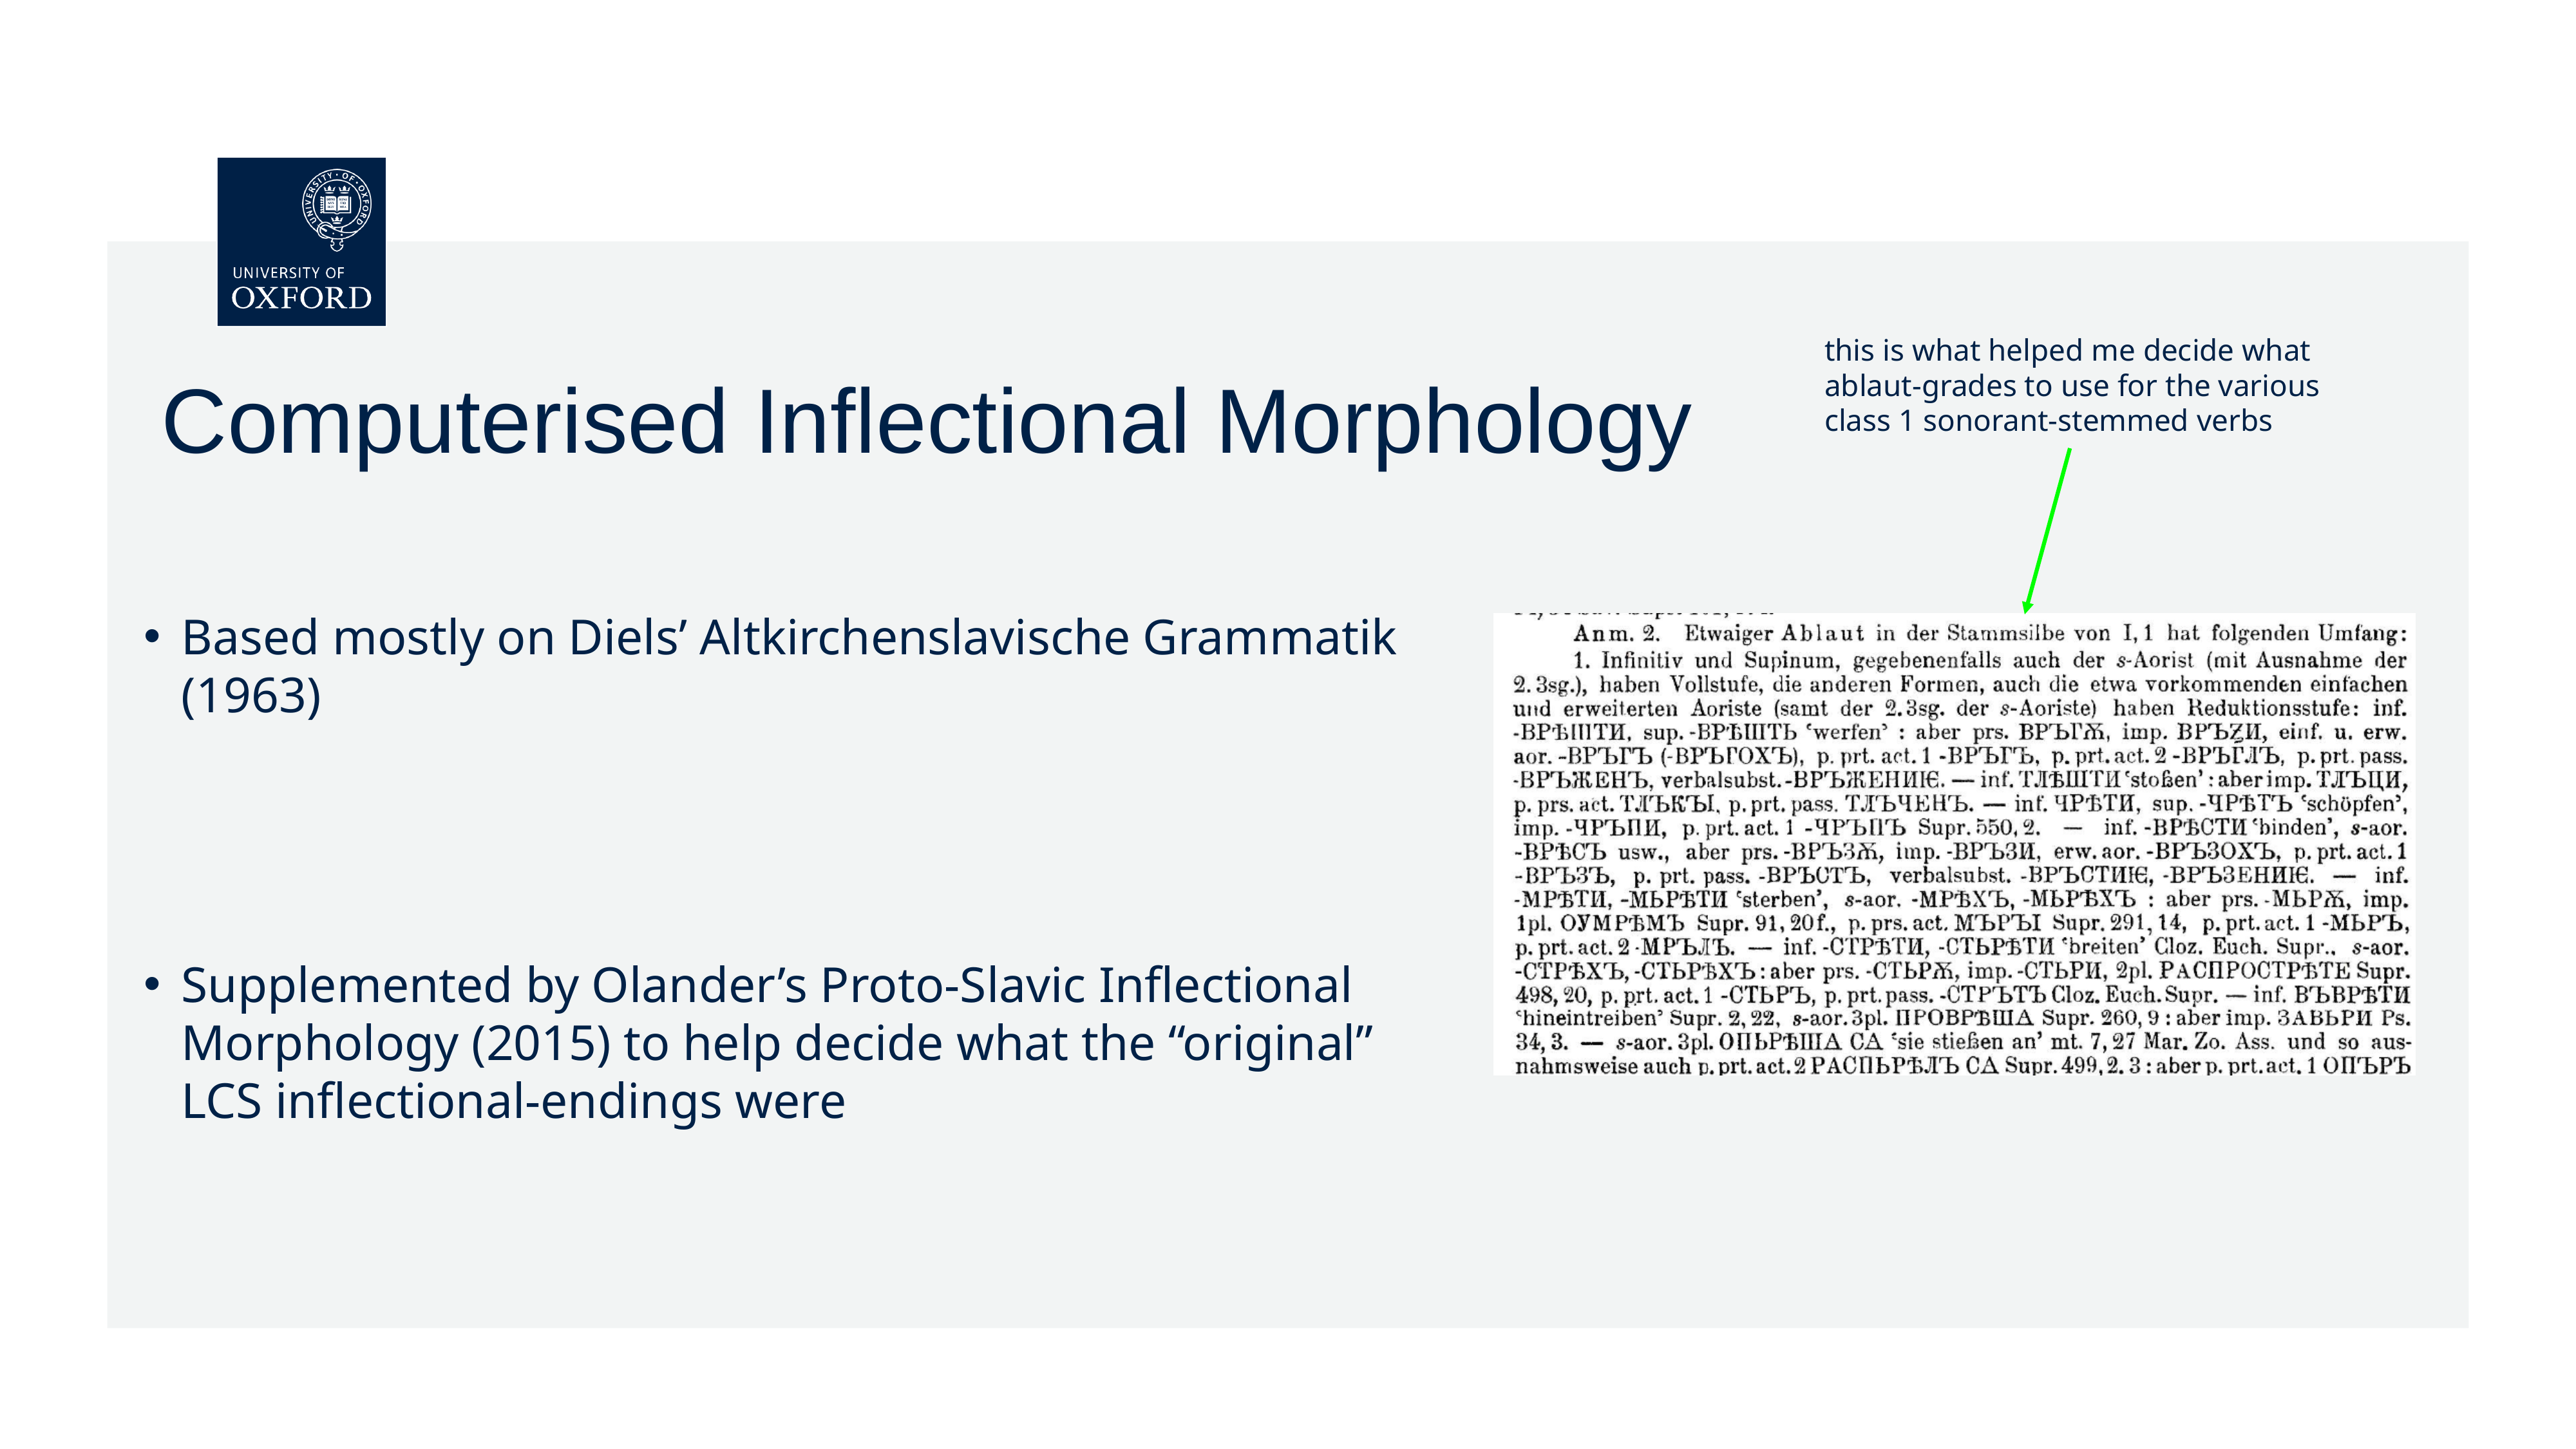

this is what helped me decide what ablaut-grades to use for the various class 1 sonorant-stemmed verbs
Computerised Inflectional Morphology
# Based mostly on Diels’ Altkirchenslavische Grammatik (1963)
Supplemented by Olander’s Proto-Slavic Inflectional Morphology (2015) to help decide what the “original” LCS inflectional-endings were